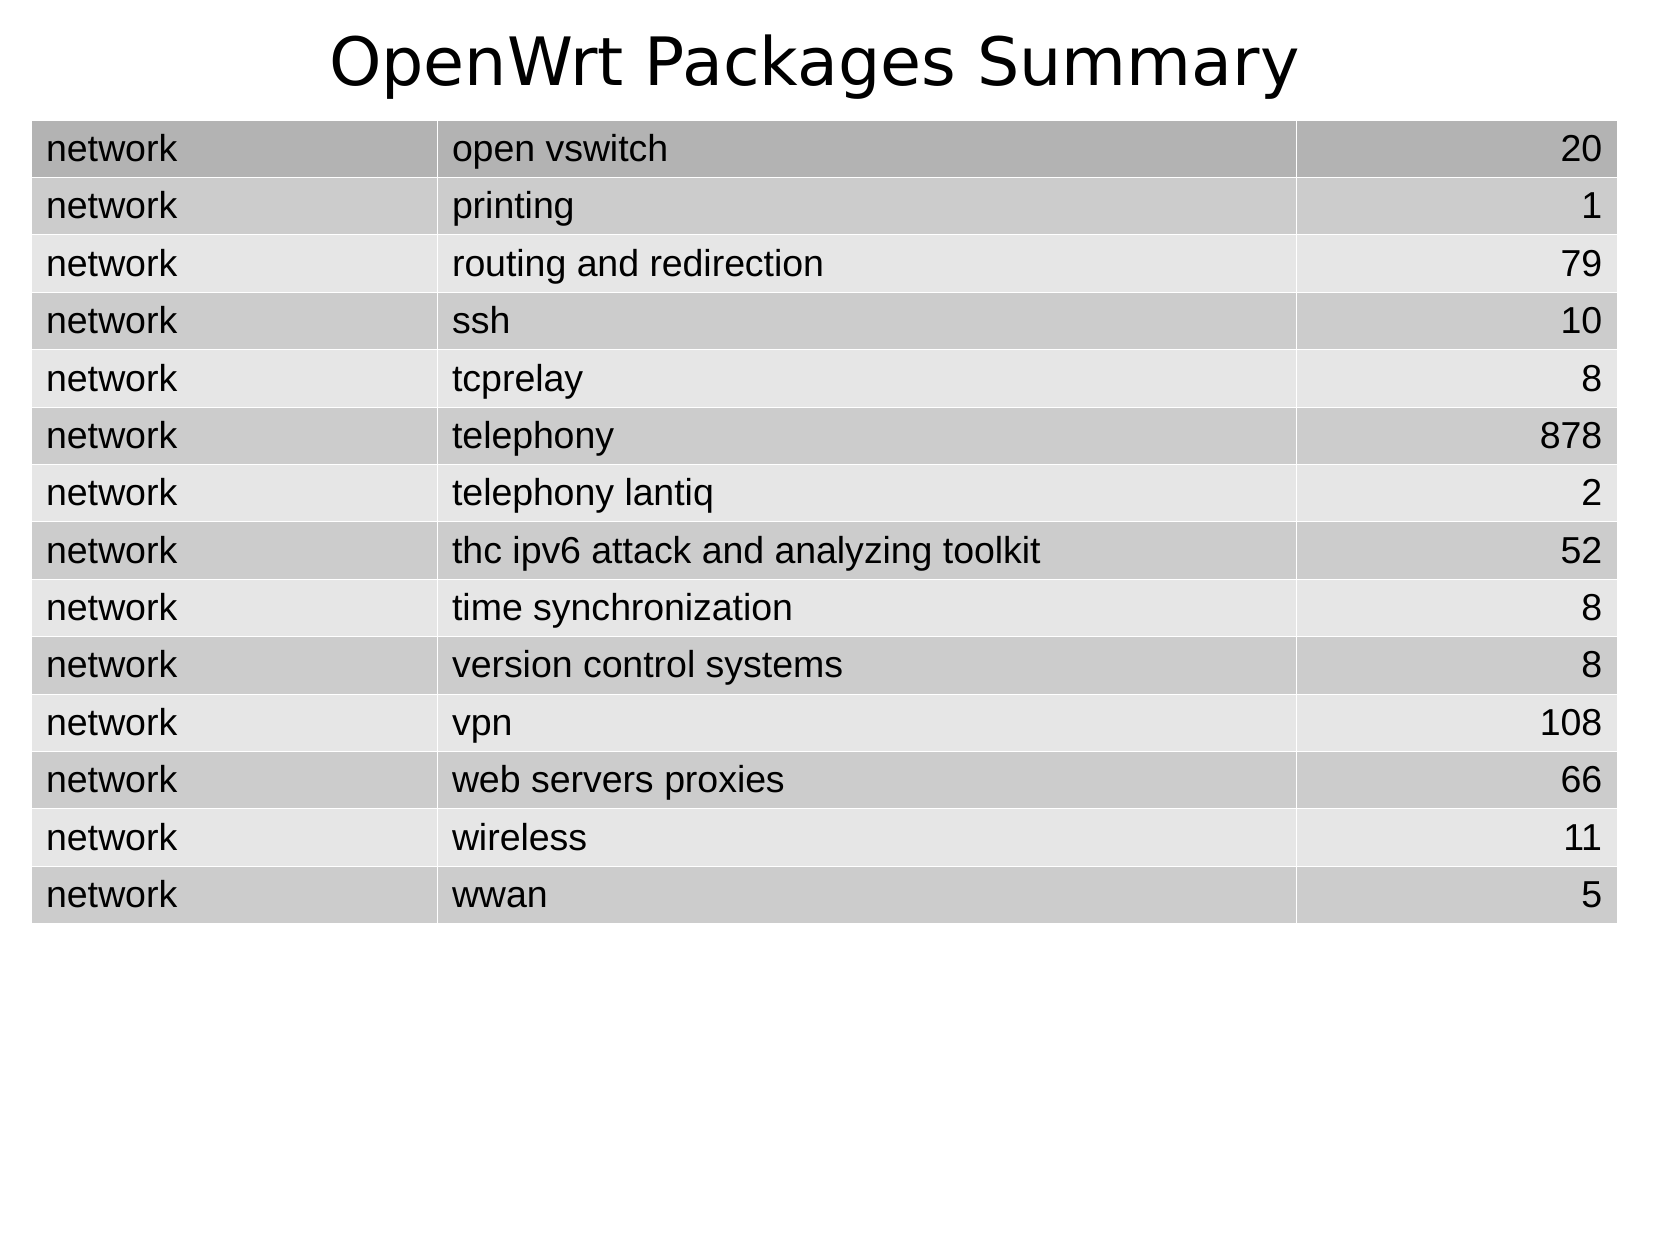

# OpenWrt Packages Summary
| network | open vswitch | 20 |
| --- | --- | --- |
| network | printing | 1 |
| network | routing and redirection | 79 |
| network | ssh | 10 |
| network | tcprelay | 8 |
| network | telephony | 878 |
| network | telephony lantiq | 2 |
| network | thc ipv6 attack and analyzing toolkit | 52 |
| network | time synchronization | 8 |
| network | version control systems | 8 |
| network | vpn | 108 |
| network | web servers proxies | 66 |
| network | wireless | 11 |
| network | wwan | 5 |